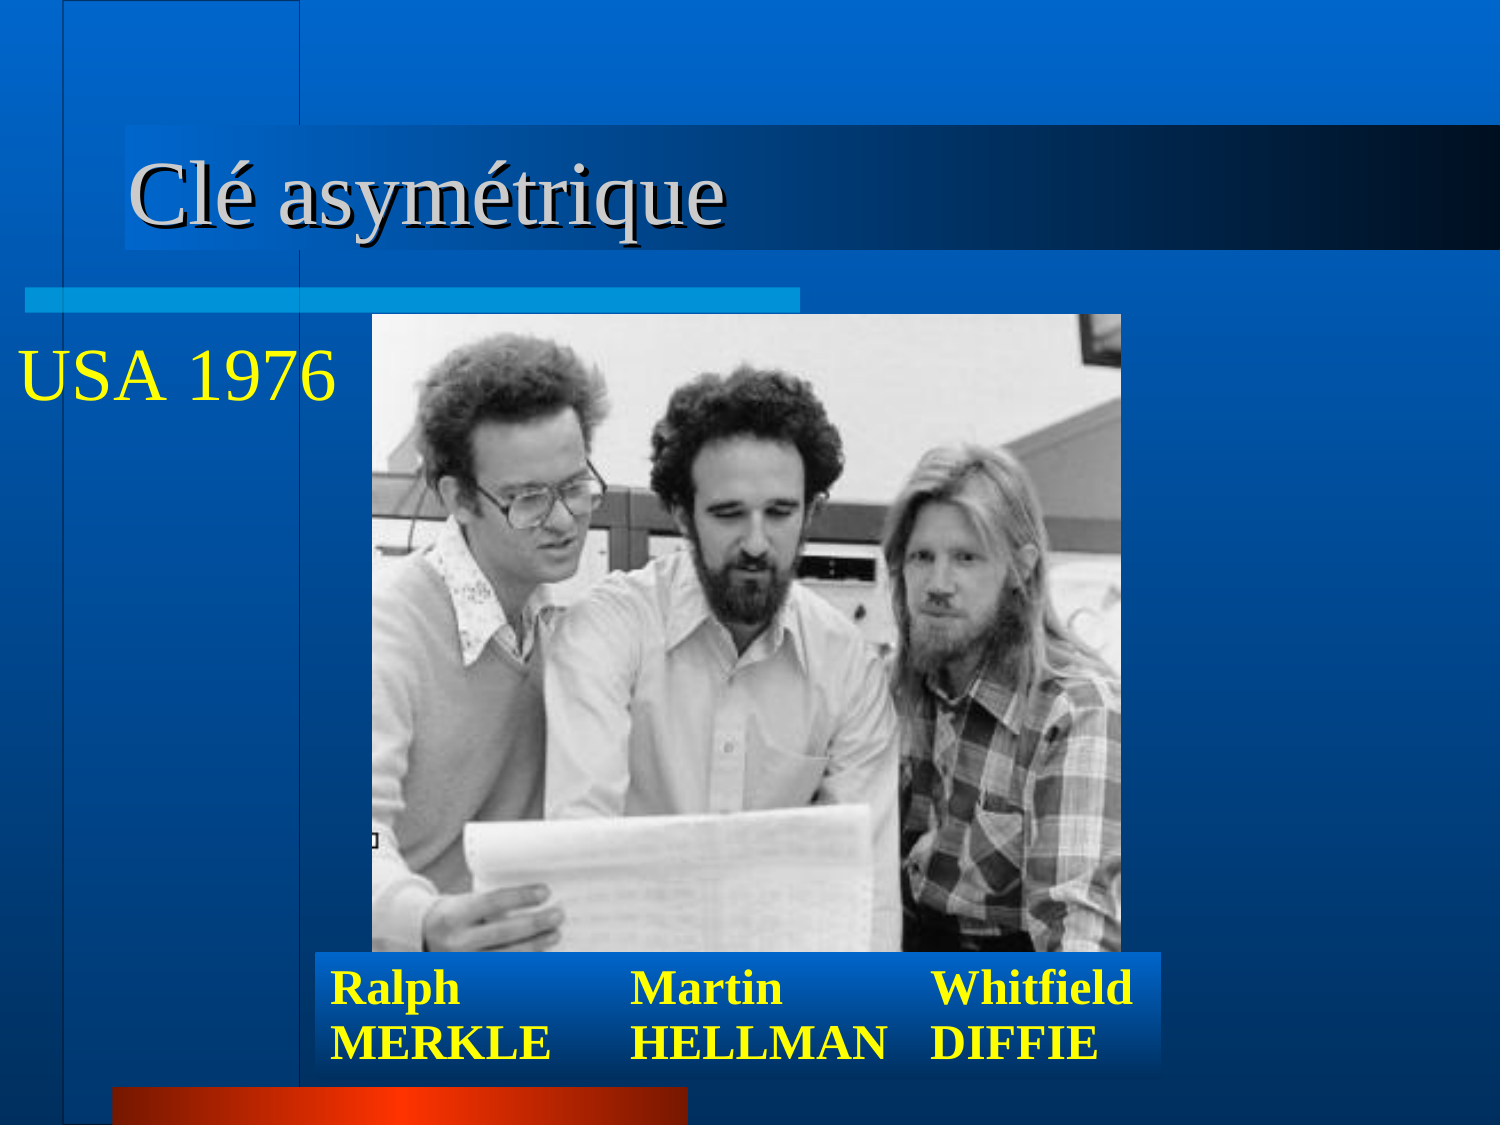

# Clé asymétrique
USA 1976
Ralph 		Martin 	Whitfield
MERKLE	HELLMAN	DIFFIE